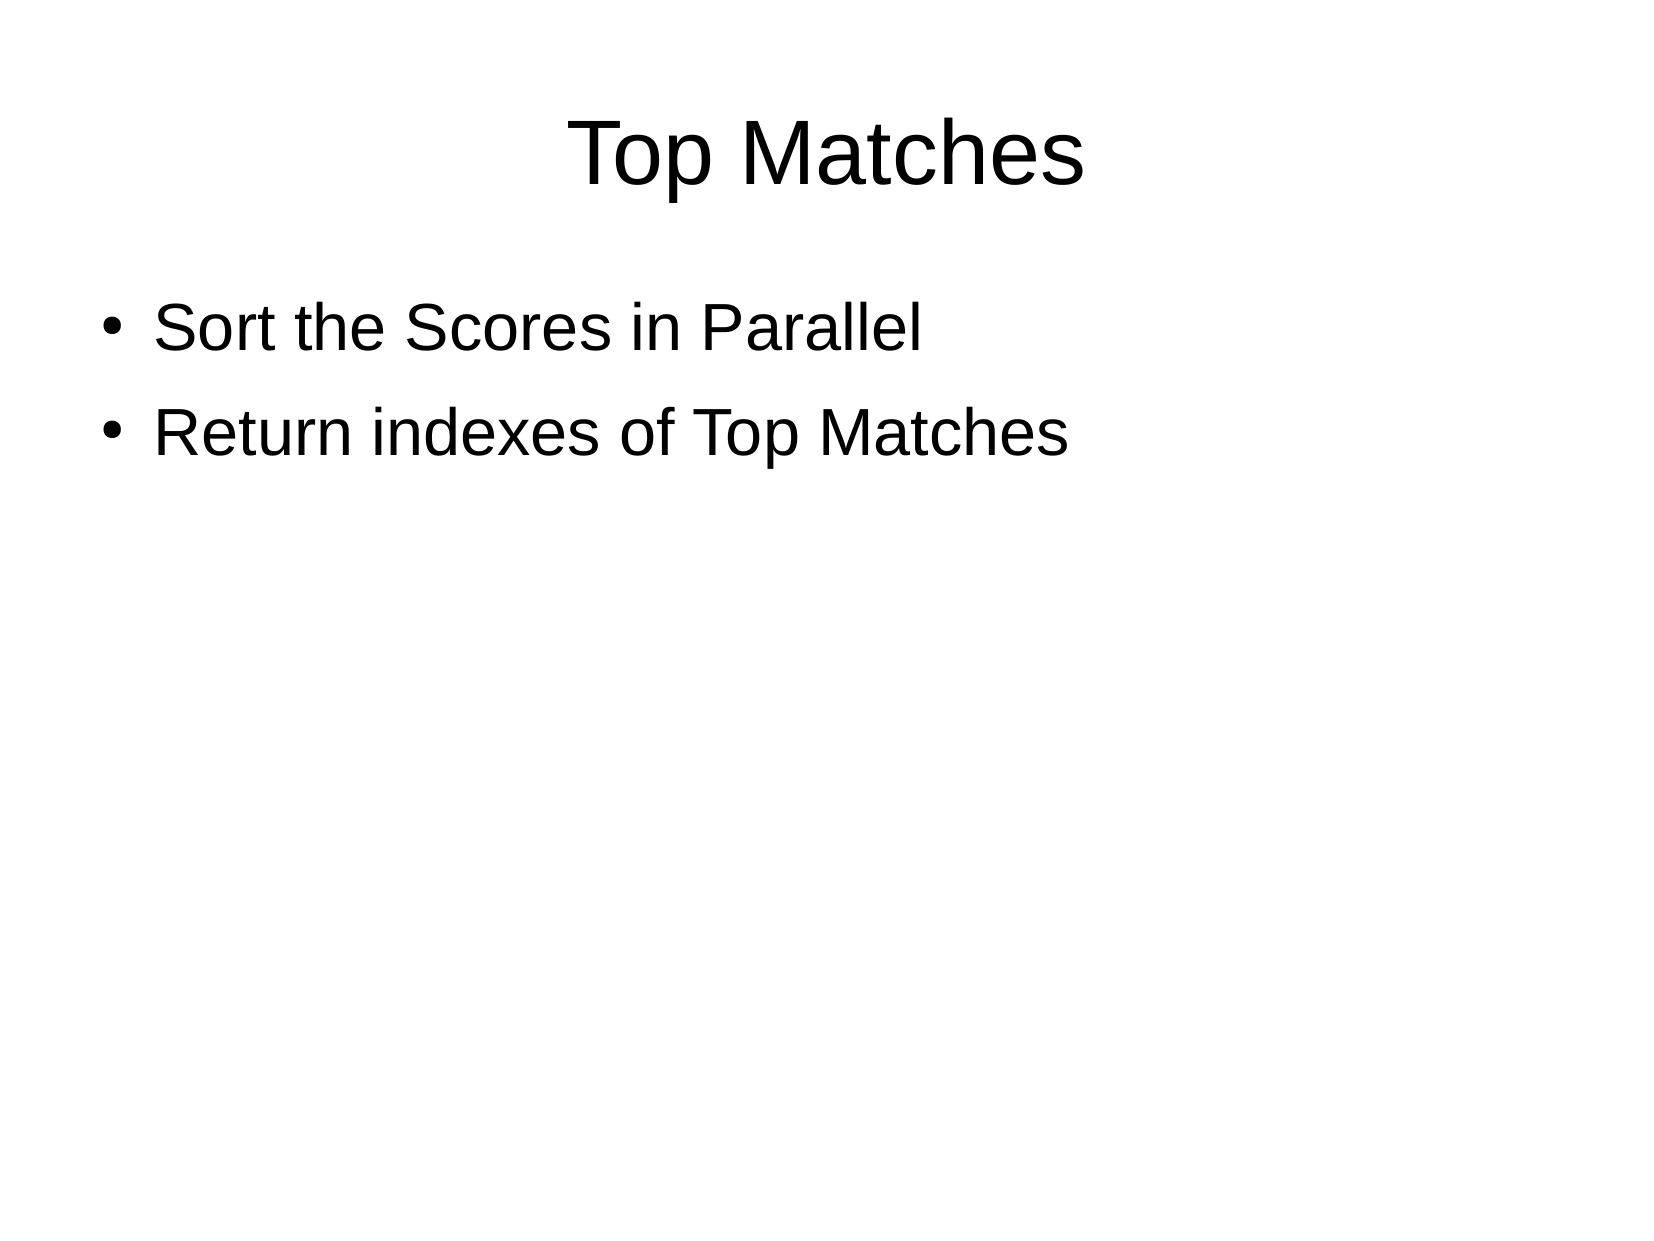

# Top Matches
Sort the Scores in Parallel
Return indexes of Top Matches